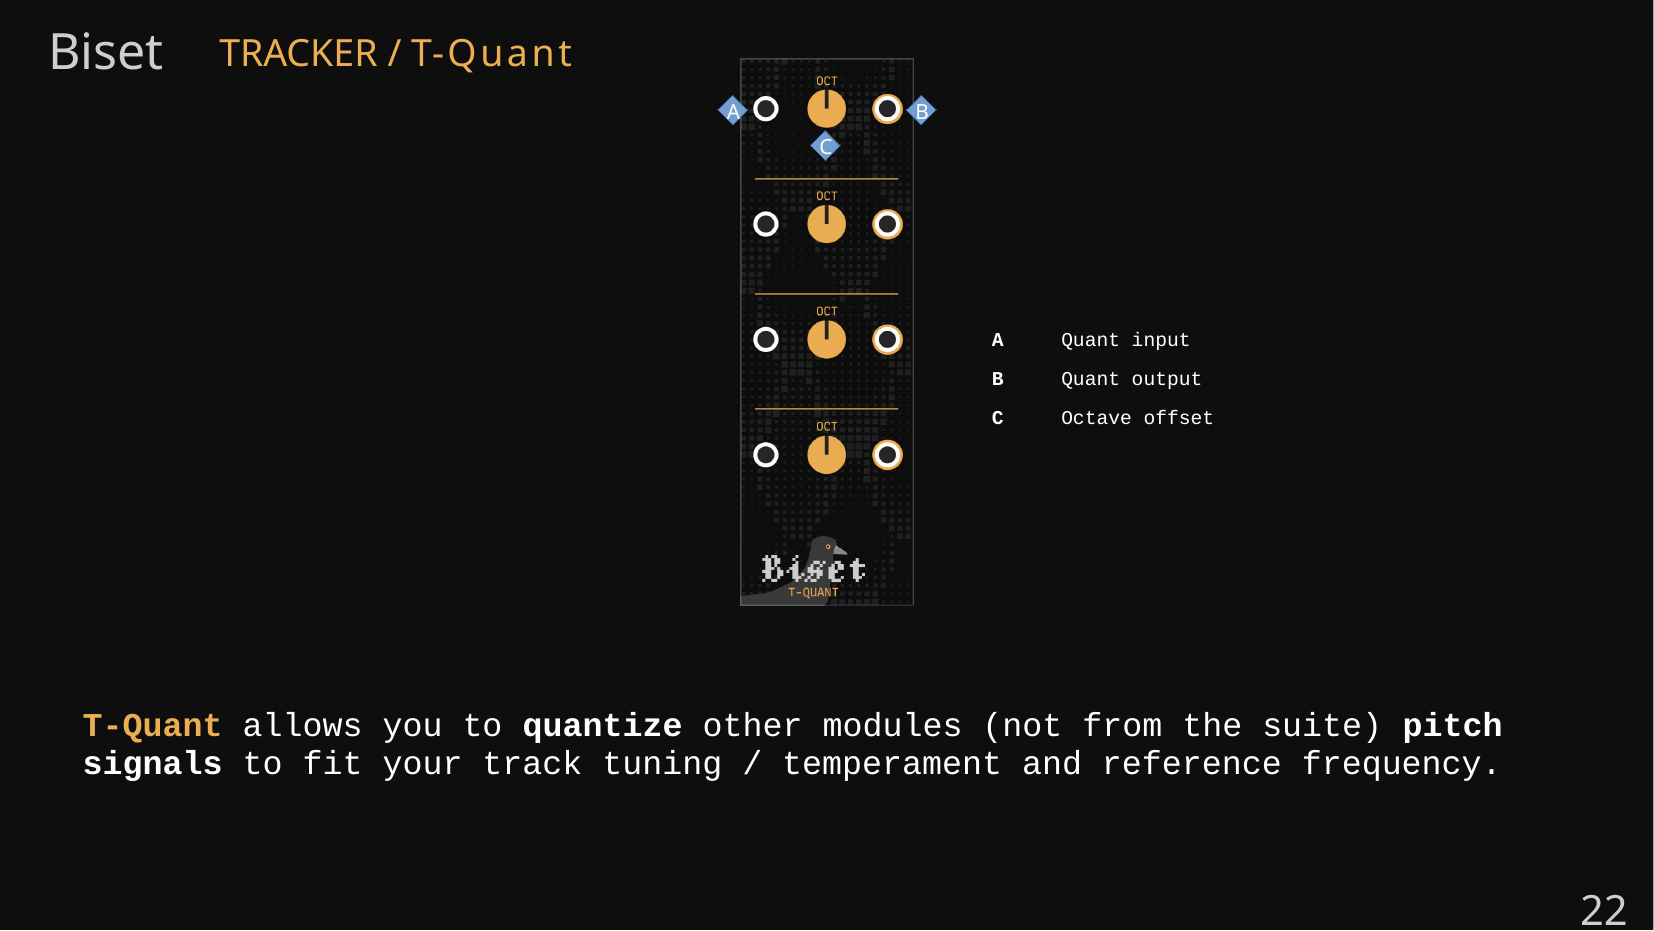

# Biset
TRACKER / T-Quant
A
B
C
A	Quant input
B	Quant output
C	Octave offset
T-Quant allows you to quantize other modules (not from the suite) pitch signals to fit your track tuning / temperament and reference frequency.
22